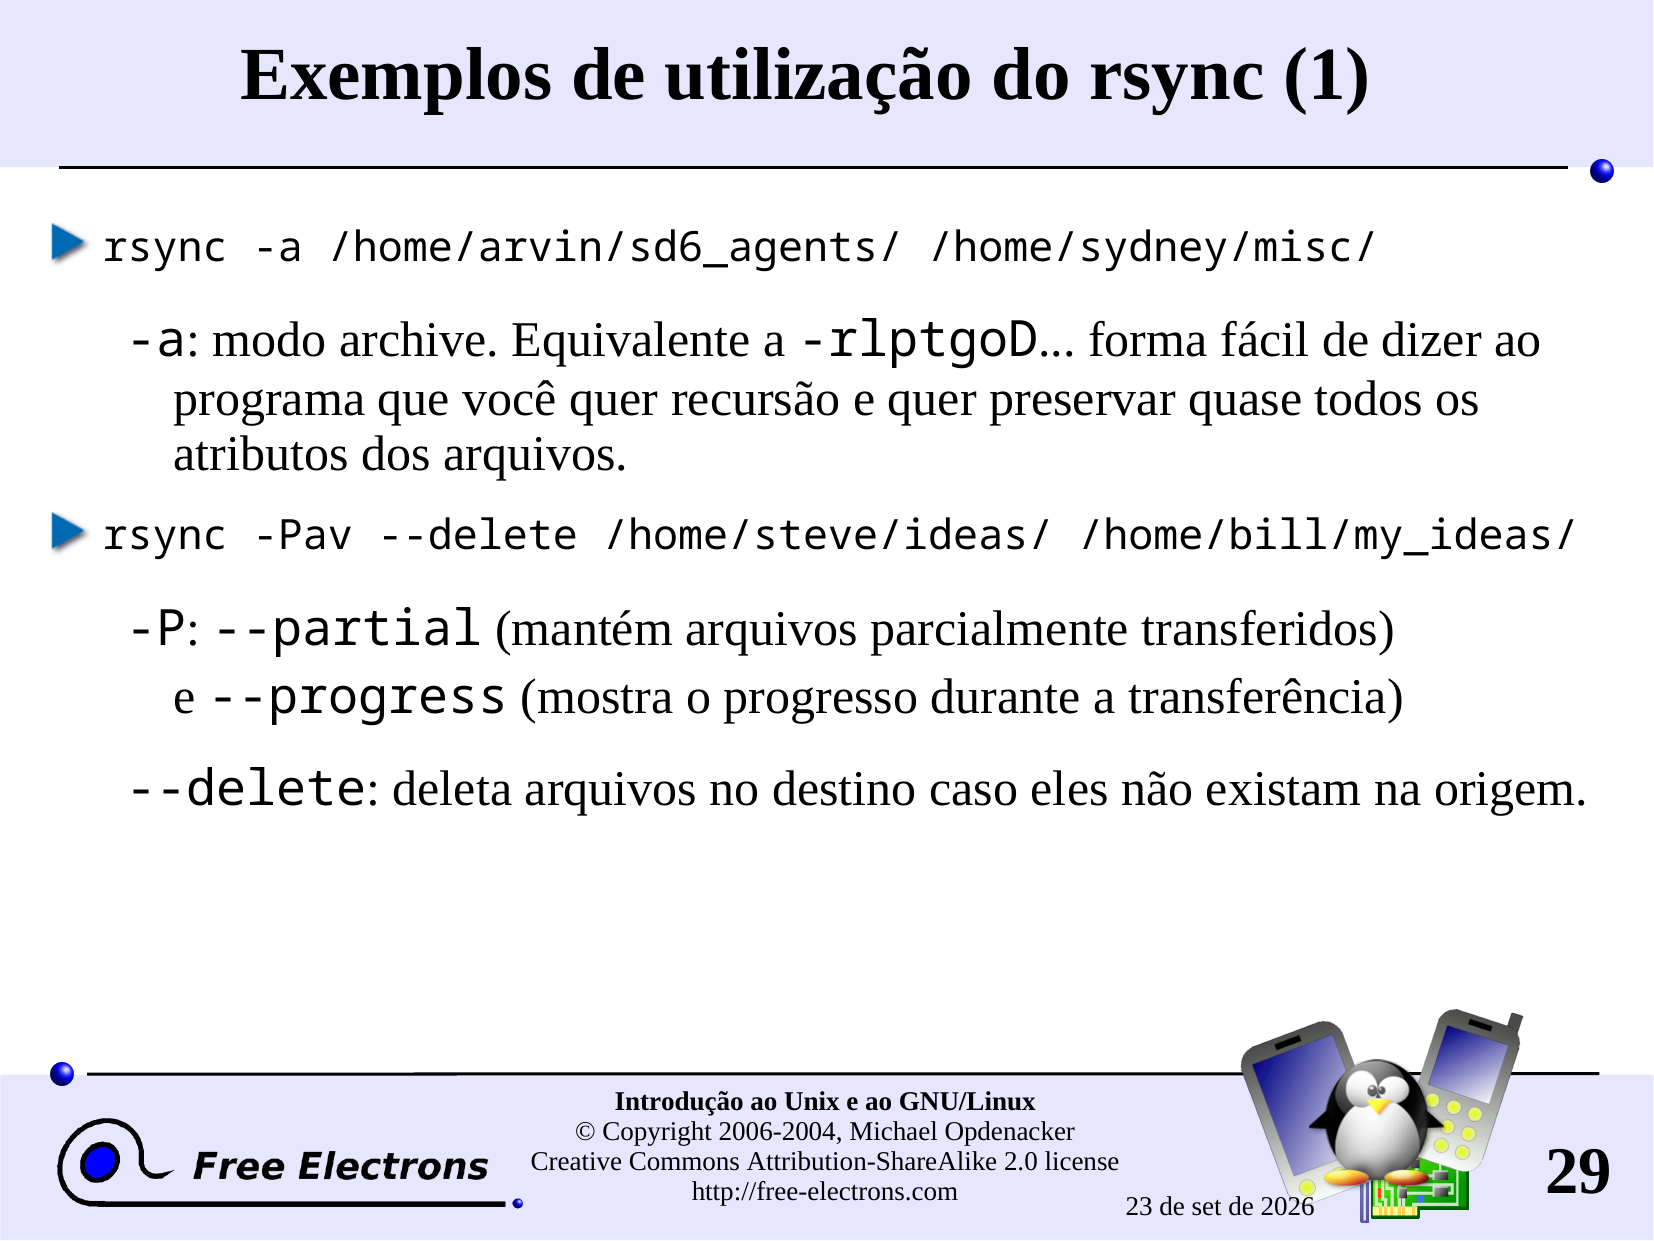

# Exemplos de utilização do rsync (1)
rsync -a /home/arvin/sd6_agents/ /home/sydney/misc/
-a: modo archive. Equivalente a -rlptgoD... forma fácil de dizer ao programa que você quer recursão e quer preservar quase todos os atributos dos arquivos.
rsync -Pav --delete /home/steve/ideas/ /home/bill/my_ideas/
-P: --partial (mantém arquivos parcialmente transferidos)
e --progress (mostra o progresso durante a transferência)
--delete: deleta arquivos no destino caso eles não existam na origem.